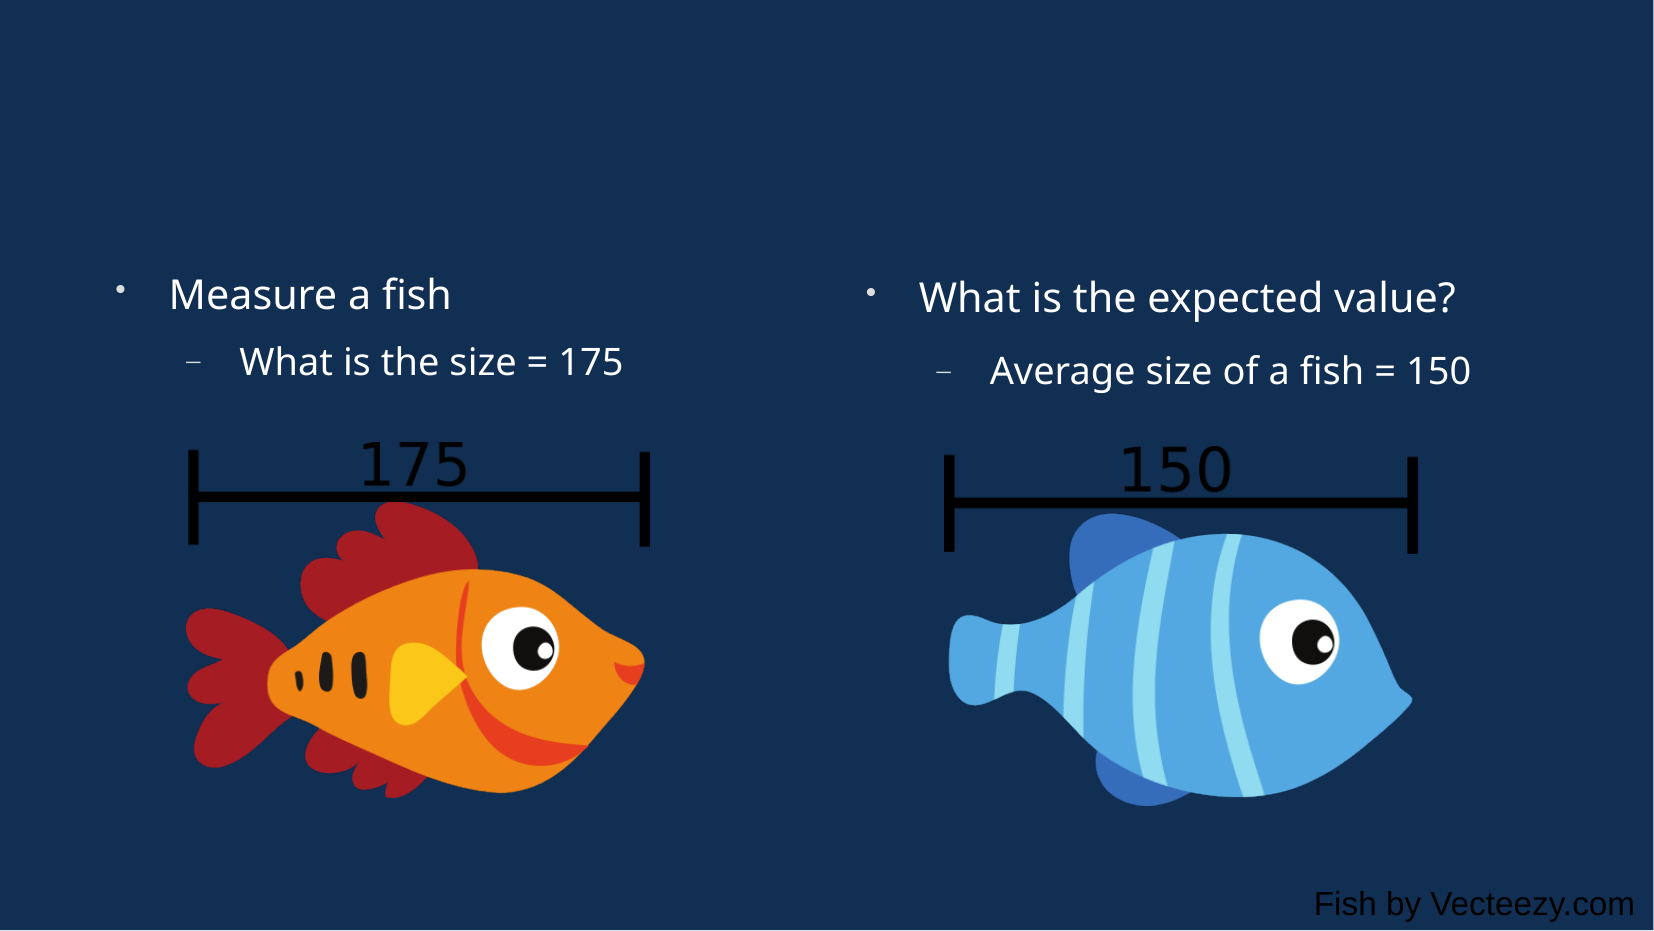

#
Measure a fish
What is the size = 175
What is the expected value?
Average size of a fish = 150
Fish by Vecteezy.com